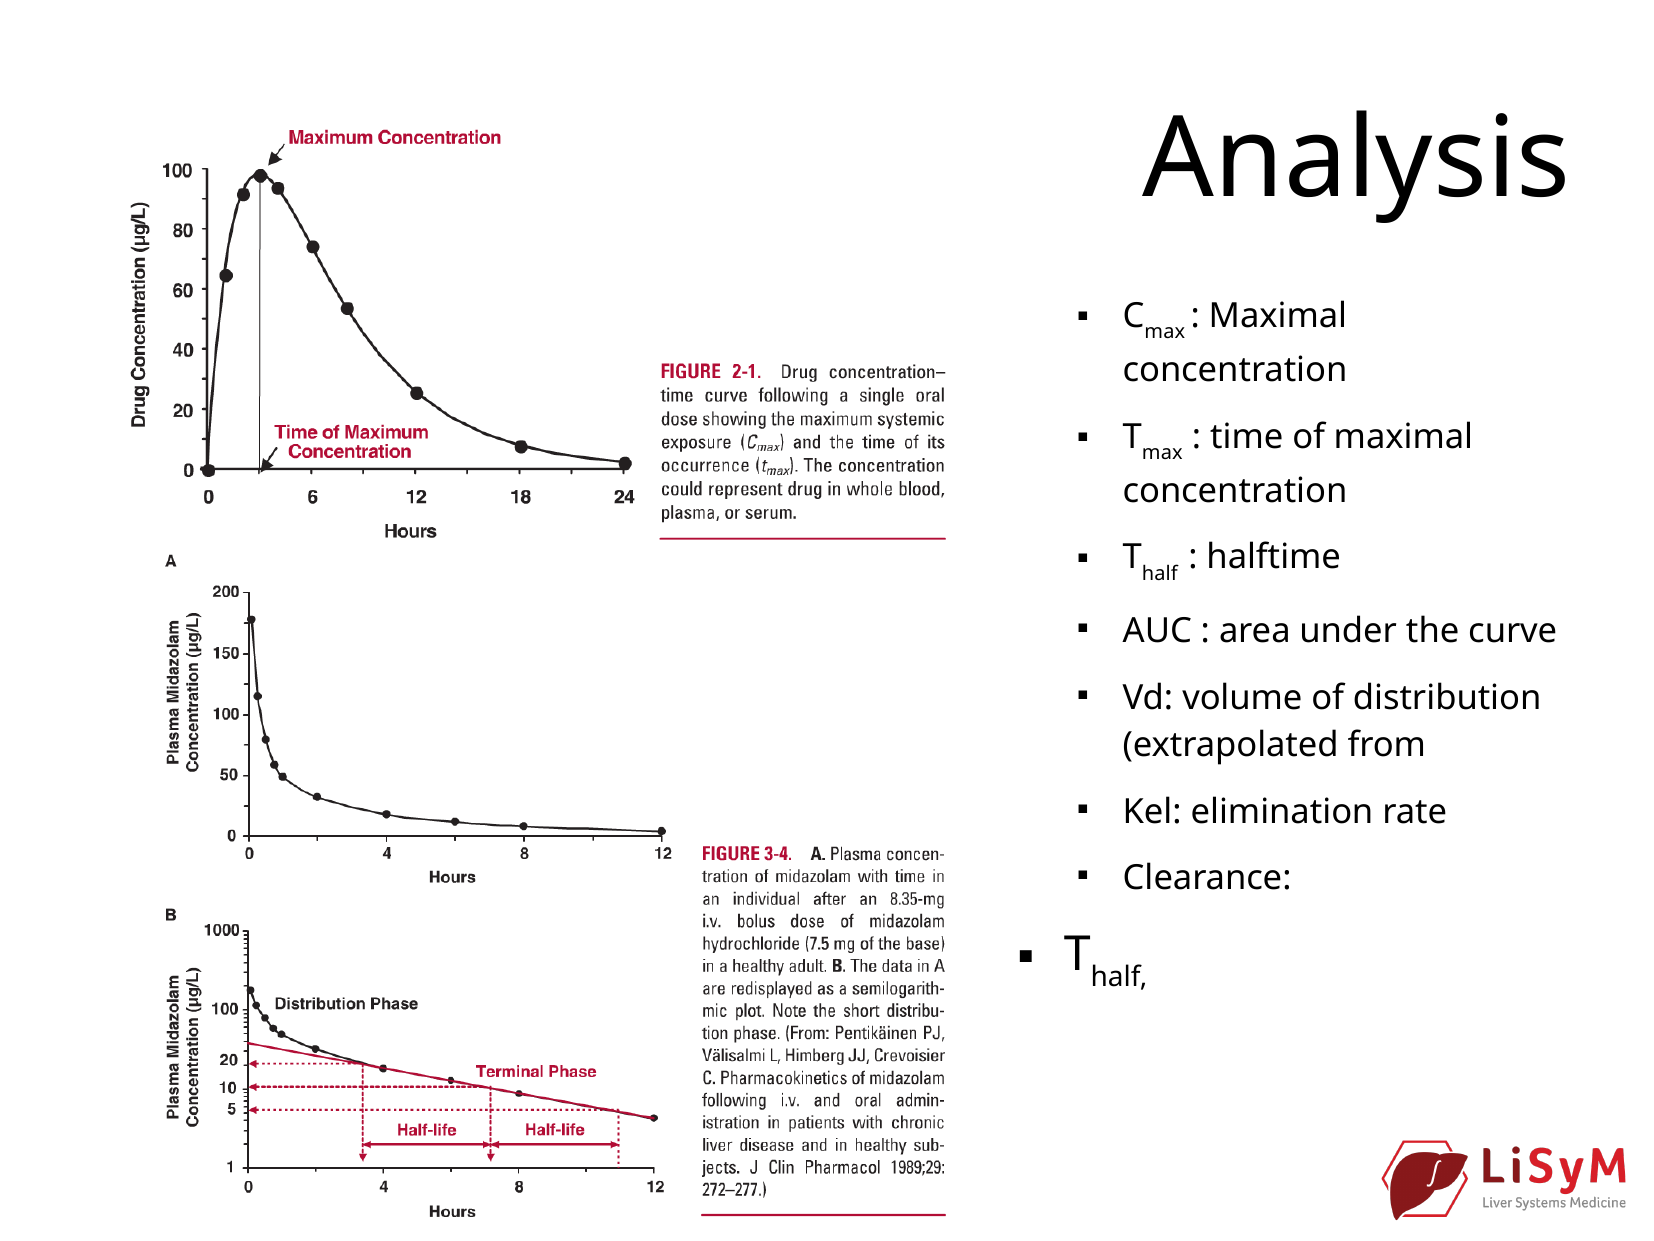

# Analysis
Cmax : Maximal concentration
Tmax : time of maximal concentration
Thalf : halftime
AUC : area under the curve
Vd: volume of distribution (extrapolated from
Kel: elimination rate
Clearance:
Thalf,